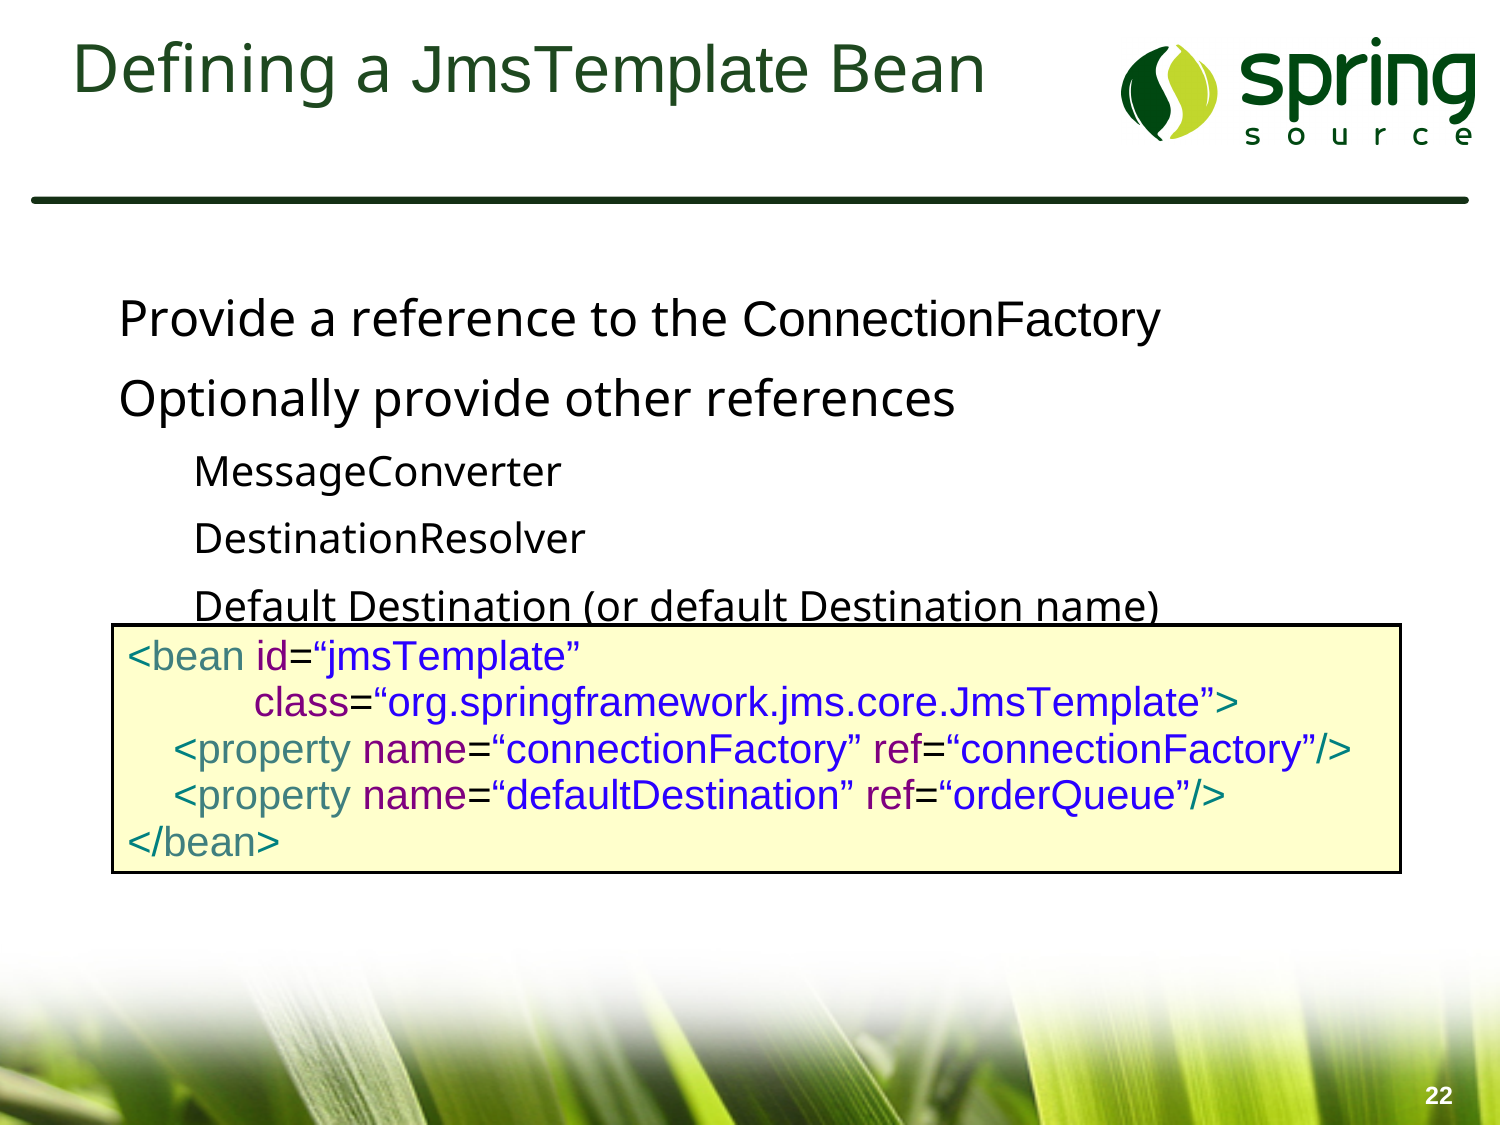

# Defining a JmsTemplate Bean
Provide a reference to the ConnectionFactory
Optionally provide other references
MessageConverter
DestinationResolver
Default Destination (or default Destination name)
<bean id=“jmsTemplate”
 class=“org.springframework.jms.core.JmsTemplate”>
 <property name=“connectionFactory” ref=“connectionFactory”/>
 <property name=“defaultDestination” ref=“orderQueue”/>
</bean>